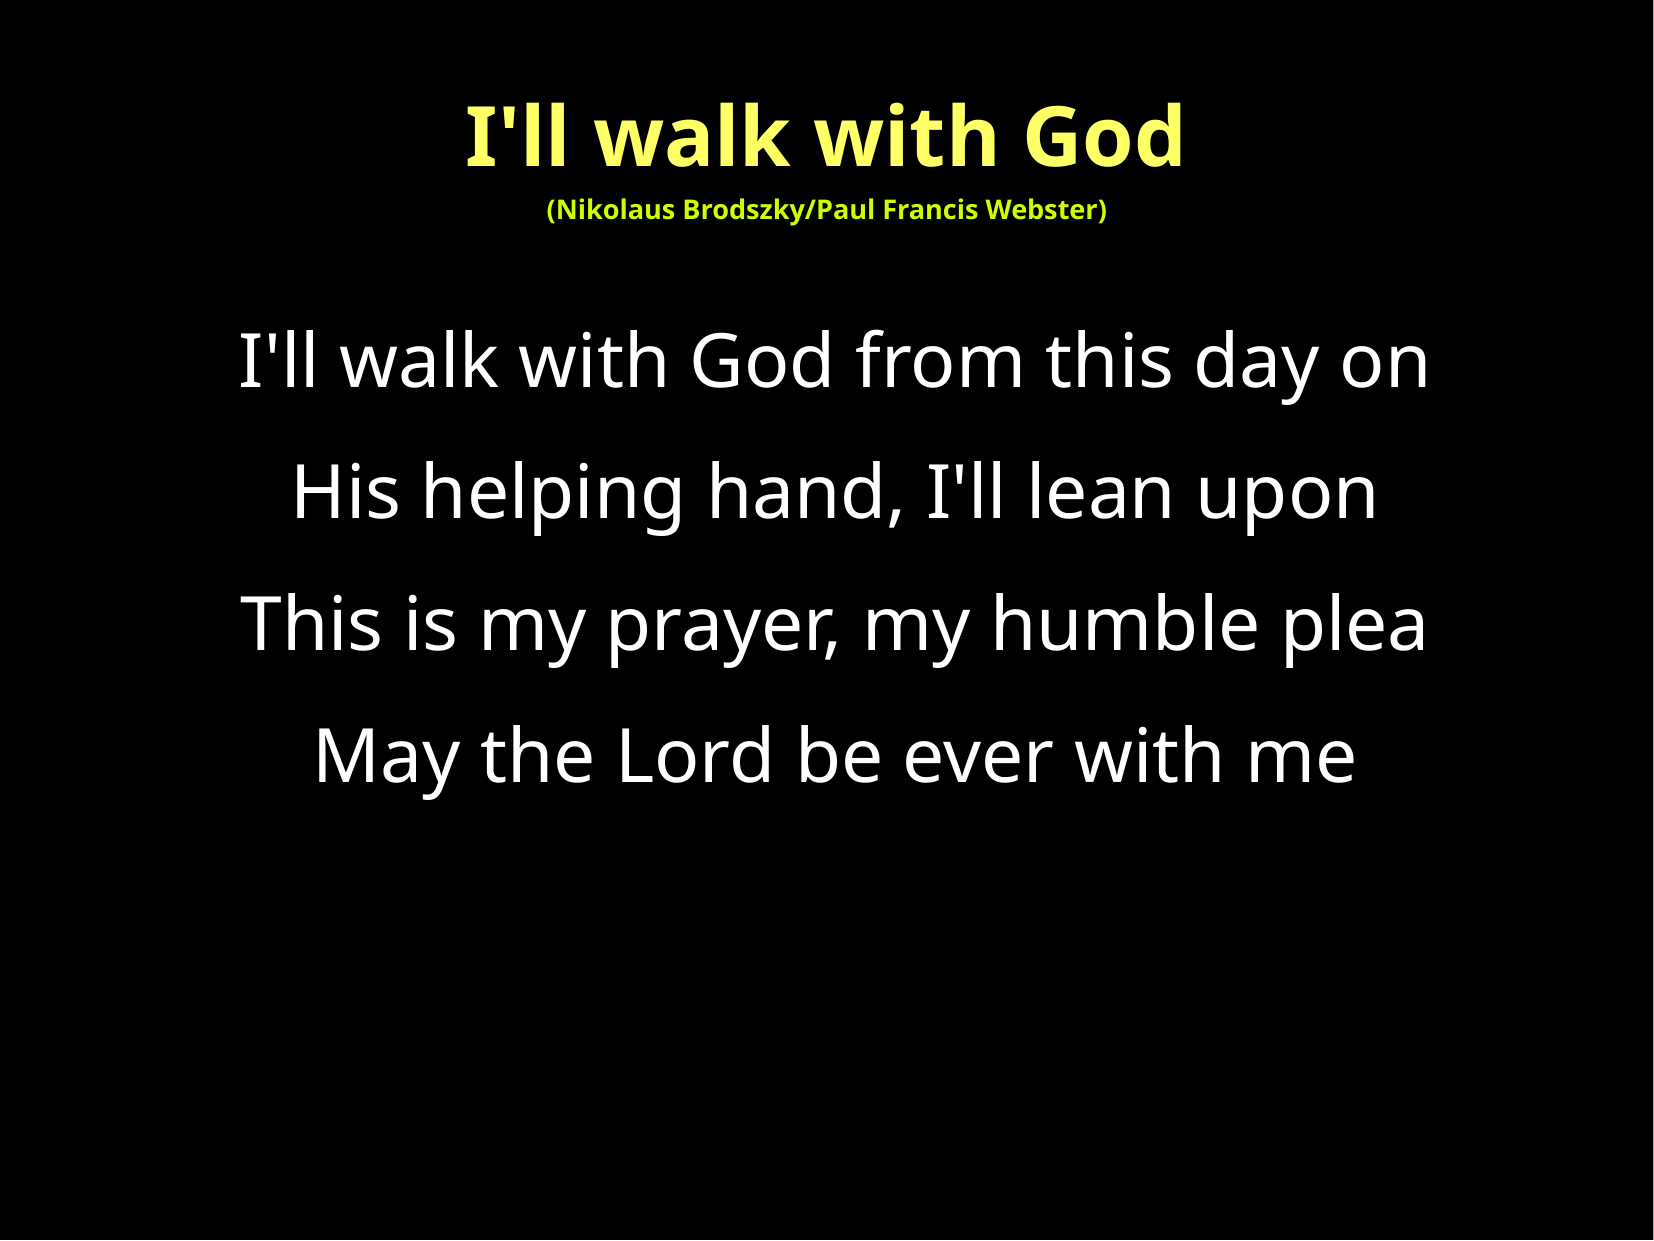

# I'll walk with God (Nikolaus Brodszky/Paul Francis Webster)
I'll walk with God from this day on
His helping hand, I'll lean upon
This is my prayer, my humble plea
May the Lord be ever with me